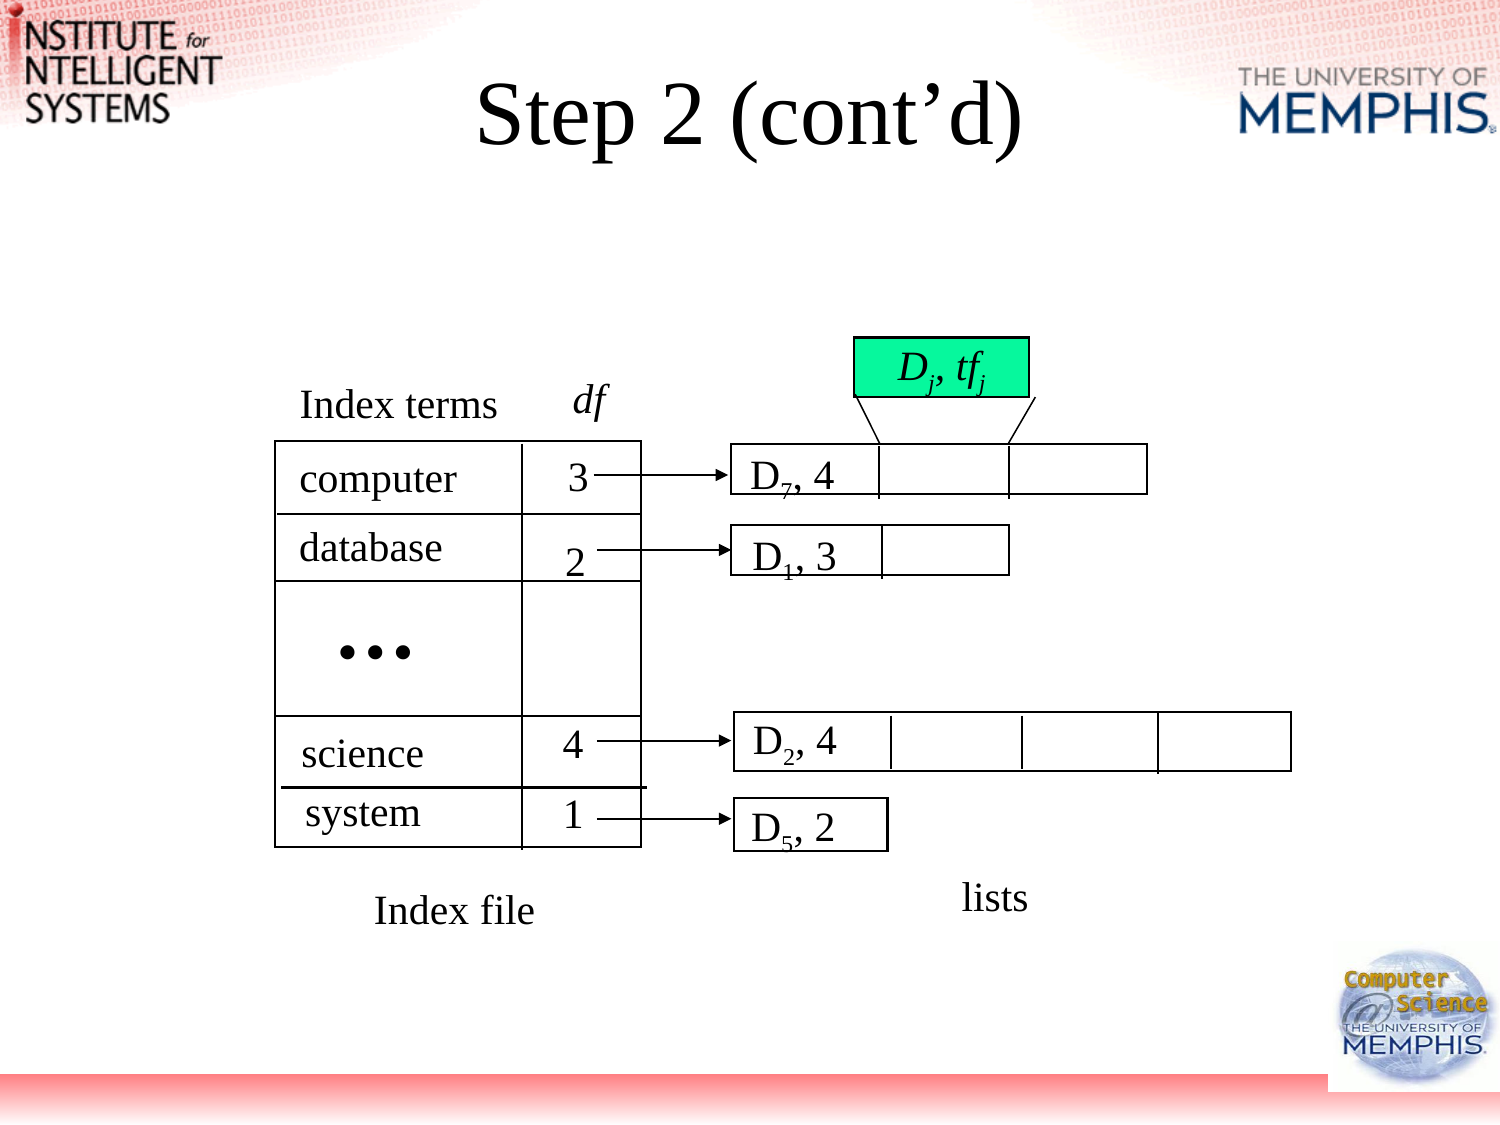

# Step 2 (cont’d)
Dj, tfj
df
Index terms
D7, 4
3
computer
database
D1, 3
2
  
D2, 4
4
science
system
1
D5, 2
lists
Index file